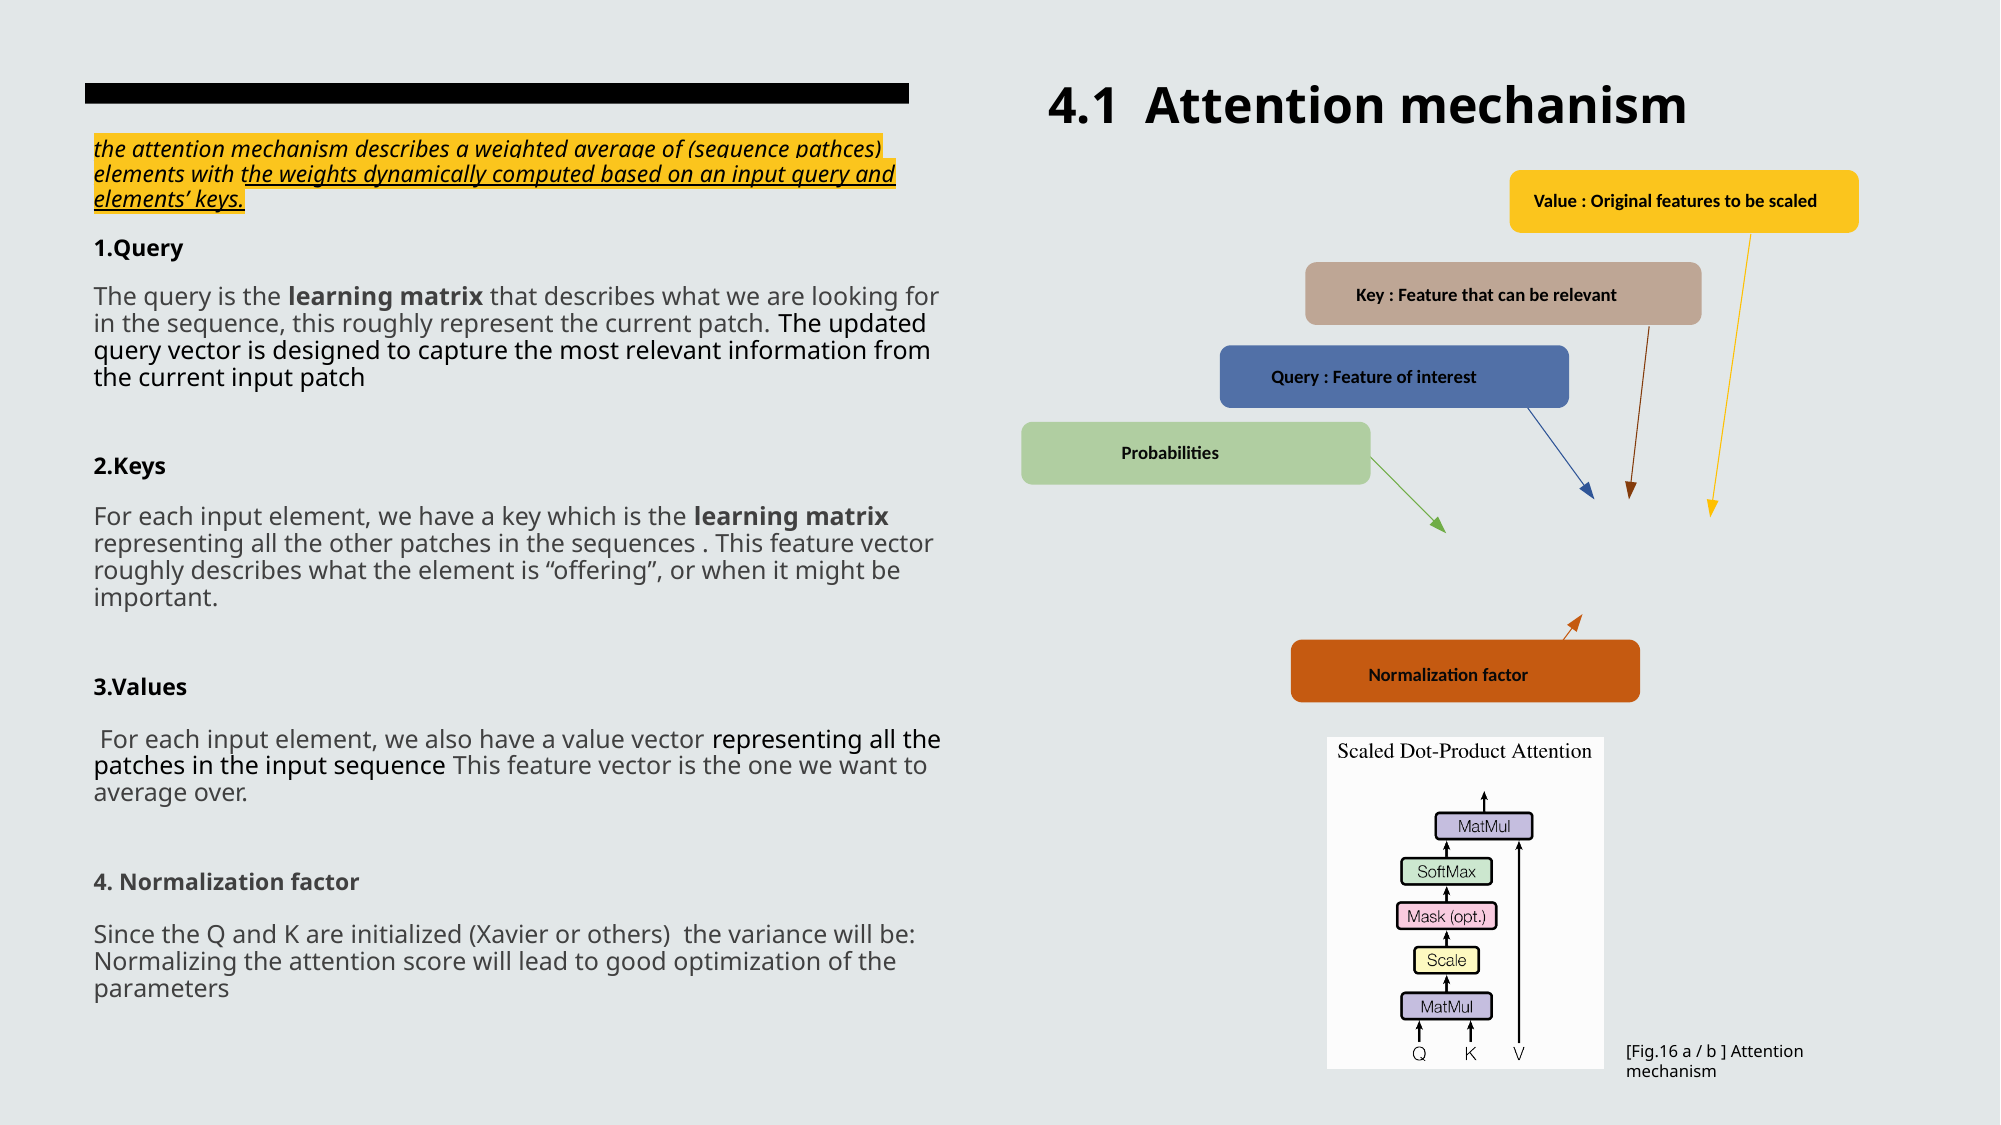

4.1 Attention mechanism
the attention mechanism describes a weighted average of (sequence pathces) elements with the weights dynamically computed based on an input query and elements’ keys.
1.Query
The query is the learning matrix that describes what we are looking for in the sequence, this roughly represent the current patch. The updated query vector is designed to capture the most relevant information from the current input patch
2.Keys
For each input element, we have a key which is the learning matrix representing all the other patches in the sequences . This feature vector roughly describes what the element is “offering”, or when it might be important.
3.Values
 For each input element, we also have a value vector representing all the patches in the input sequence This feature vector is the one we want to average over.
4. Normalization factor
Since the Q and K are initialized (Xavier or others) the variance will be:
Normalizing the attention score will lead to good optimization of the parameters
Value : Original features to be scaled
Key : Feature that can be relevant
Query : Feature of interest
Probabilities
Normalization factor
[Fig.16 a / b ] Attention mechanism